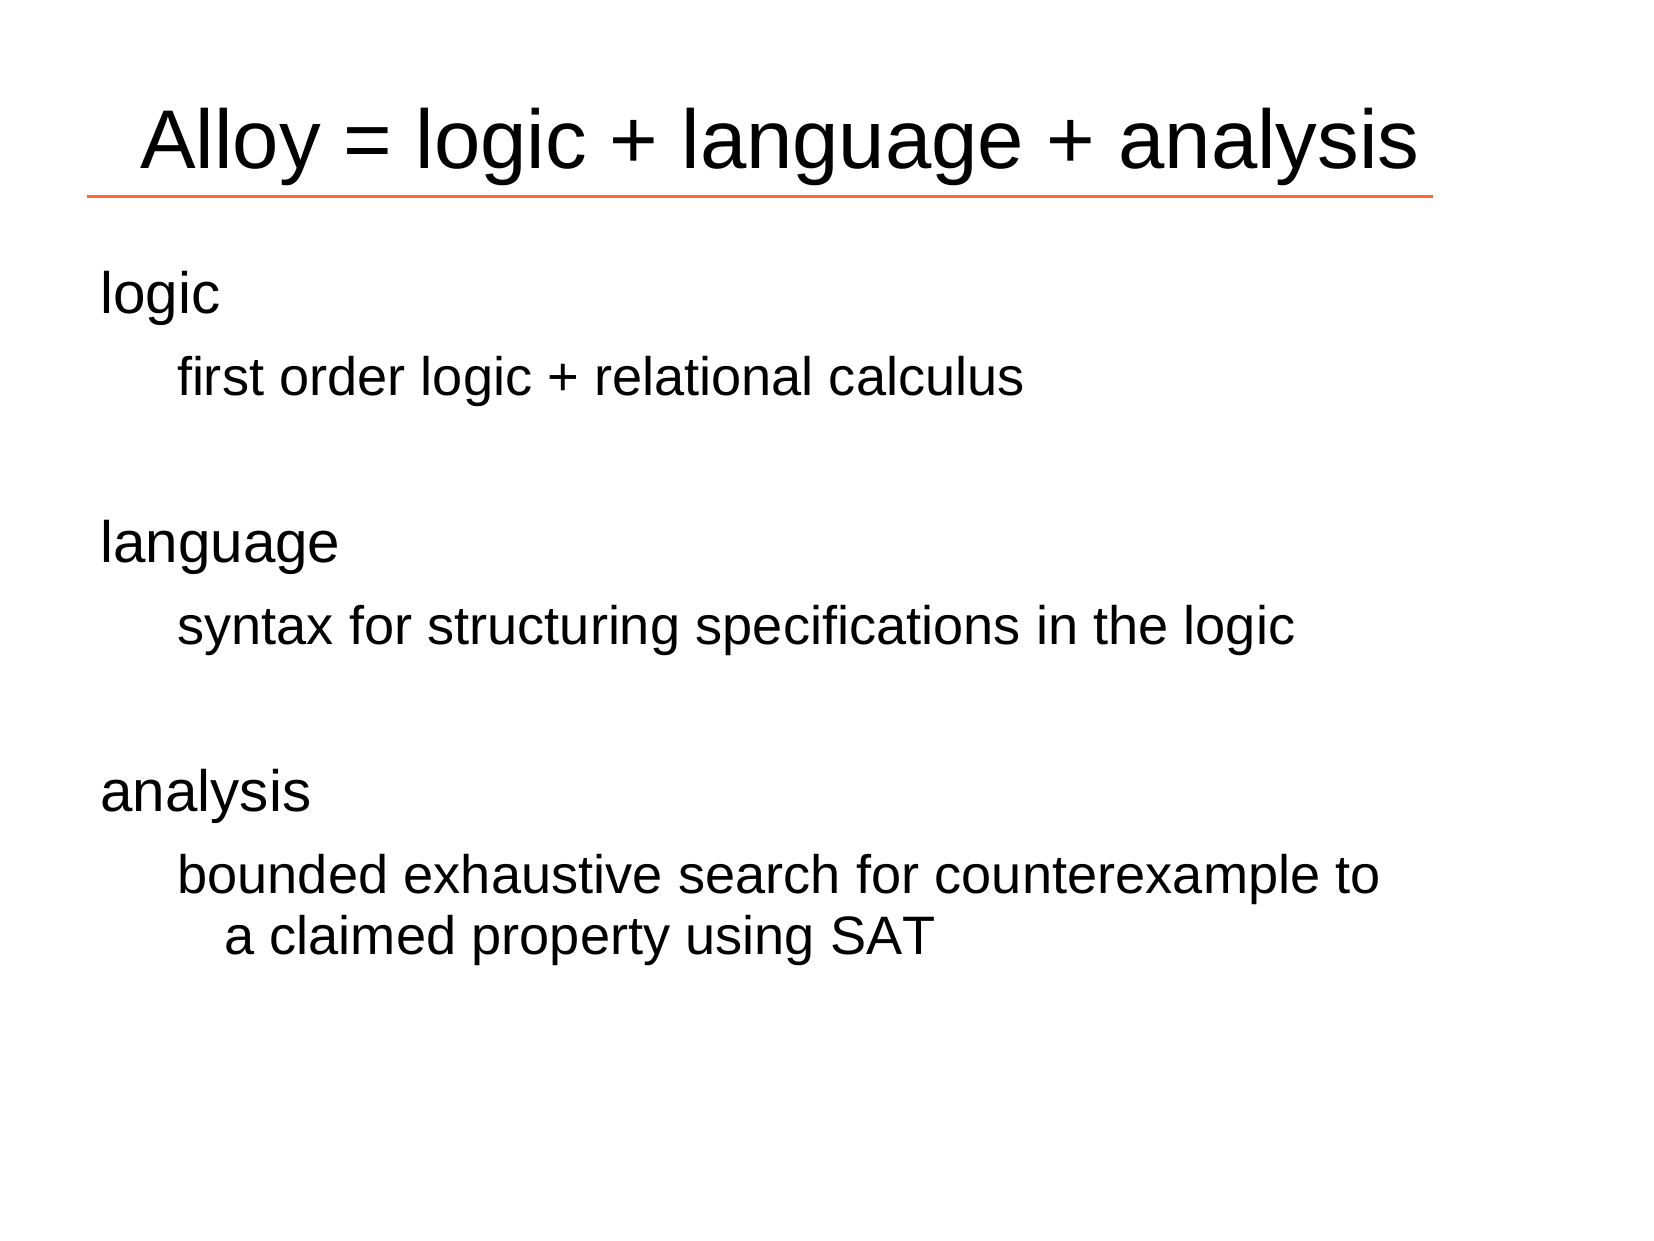

# Alloy = logic + language + analysis
logic
first order logic + relational calculus
language
syntax for structuring specifications in the logic
analysis
bounded exhaustive search for counterexample to a claimed property using SAT